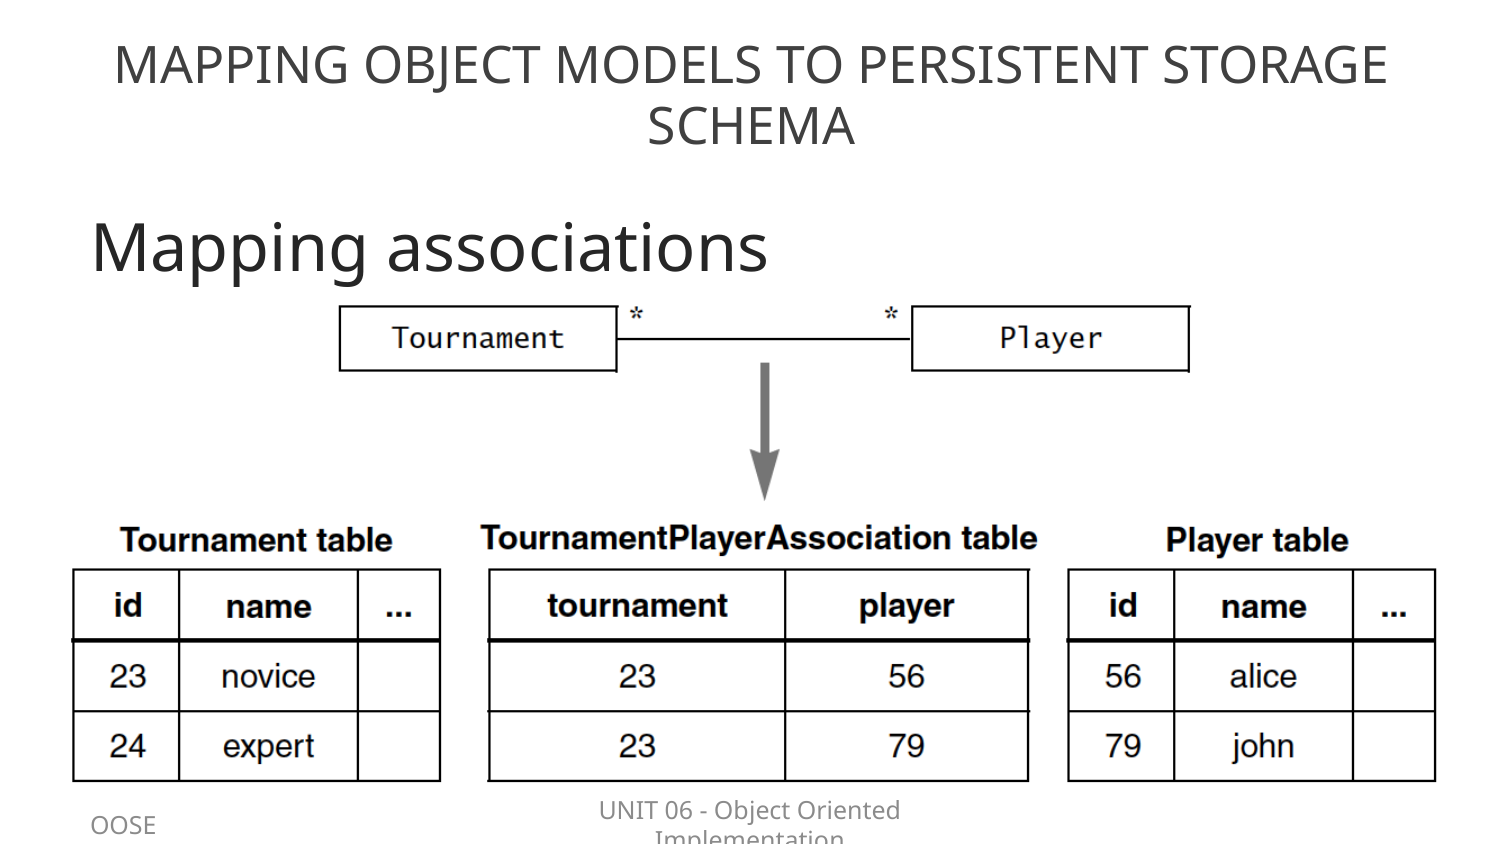

# Mapping object models to persistent storage schema
Mapping associations
OOSE
UNIT 06 - Object Oriented Implementation